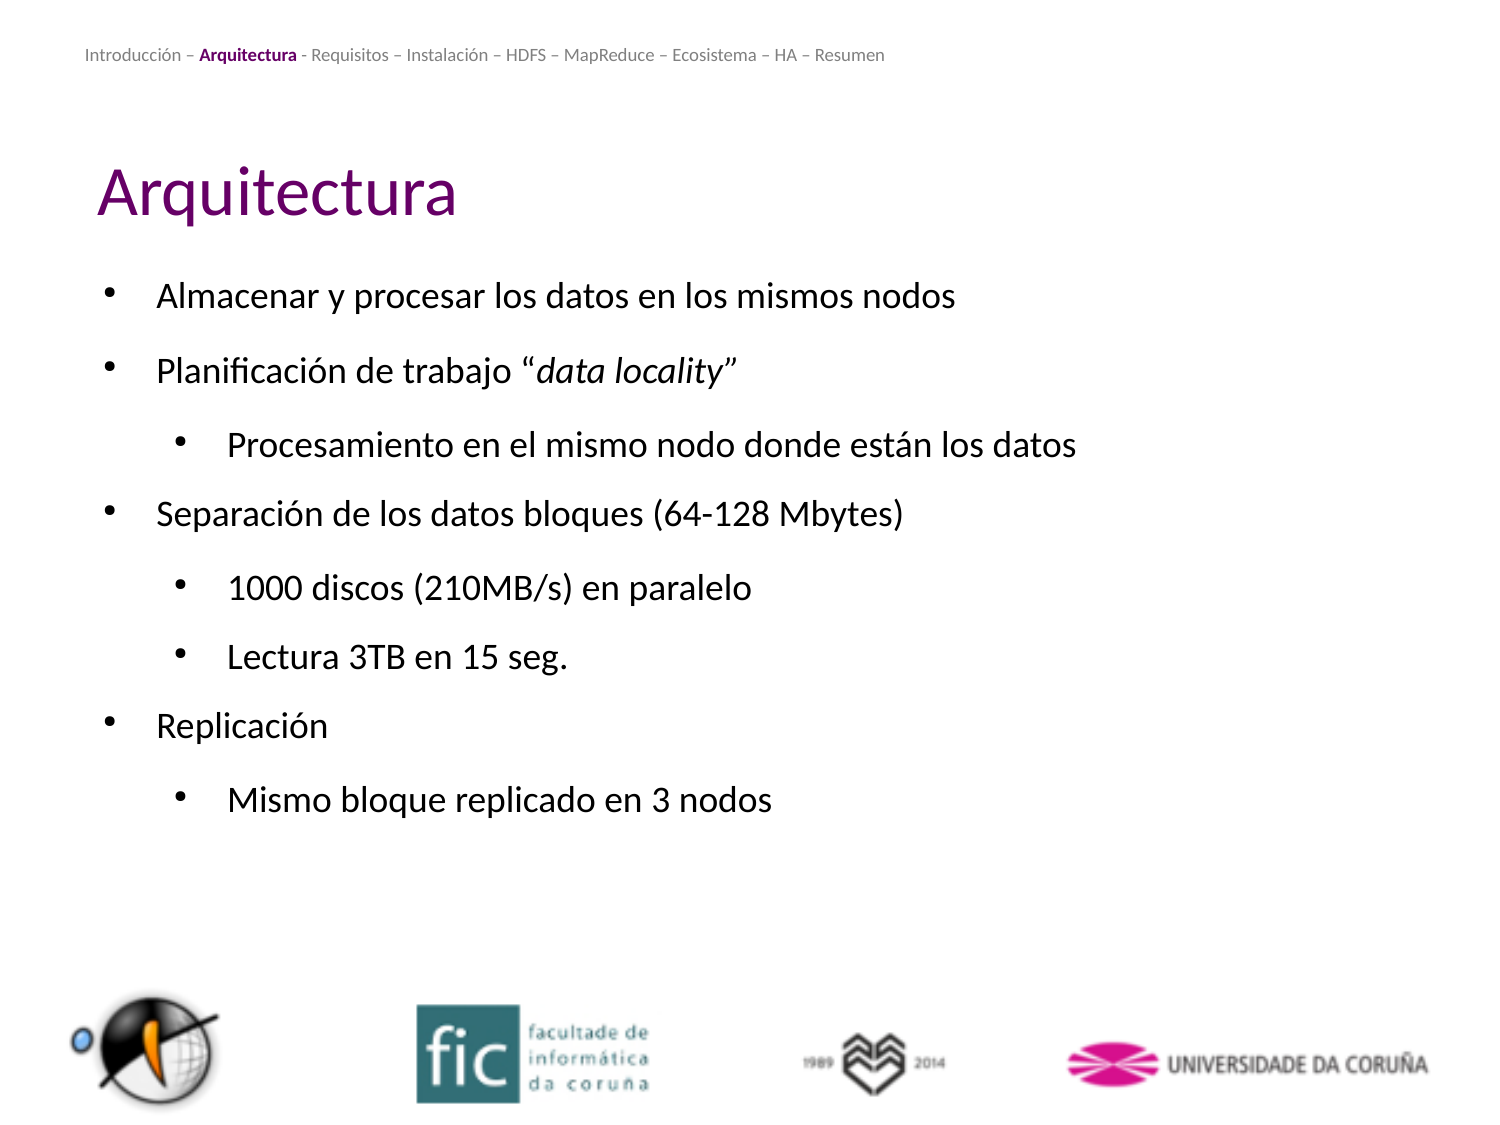

Introducción – Arquitectura - Requisitos – Instalación – HDFS – MapReduce – Ecosistema – HA – Resumen
# Arquitectura
Almacenar y procesar los datos en los mismos nodos
Planificación de trabajo “data locality”
Procesamiento en el mismo nodo donde están los datos
Separación de los datos bloques (64-128 Mbytes)
1000 discos (210MB/s) en paralelo
Lectura 3TB en 15 seg.
Replicación
Mismo bloque replicado en 3 nodos